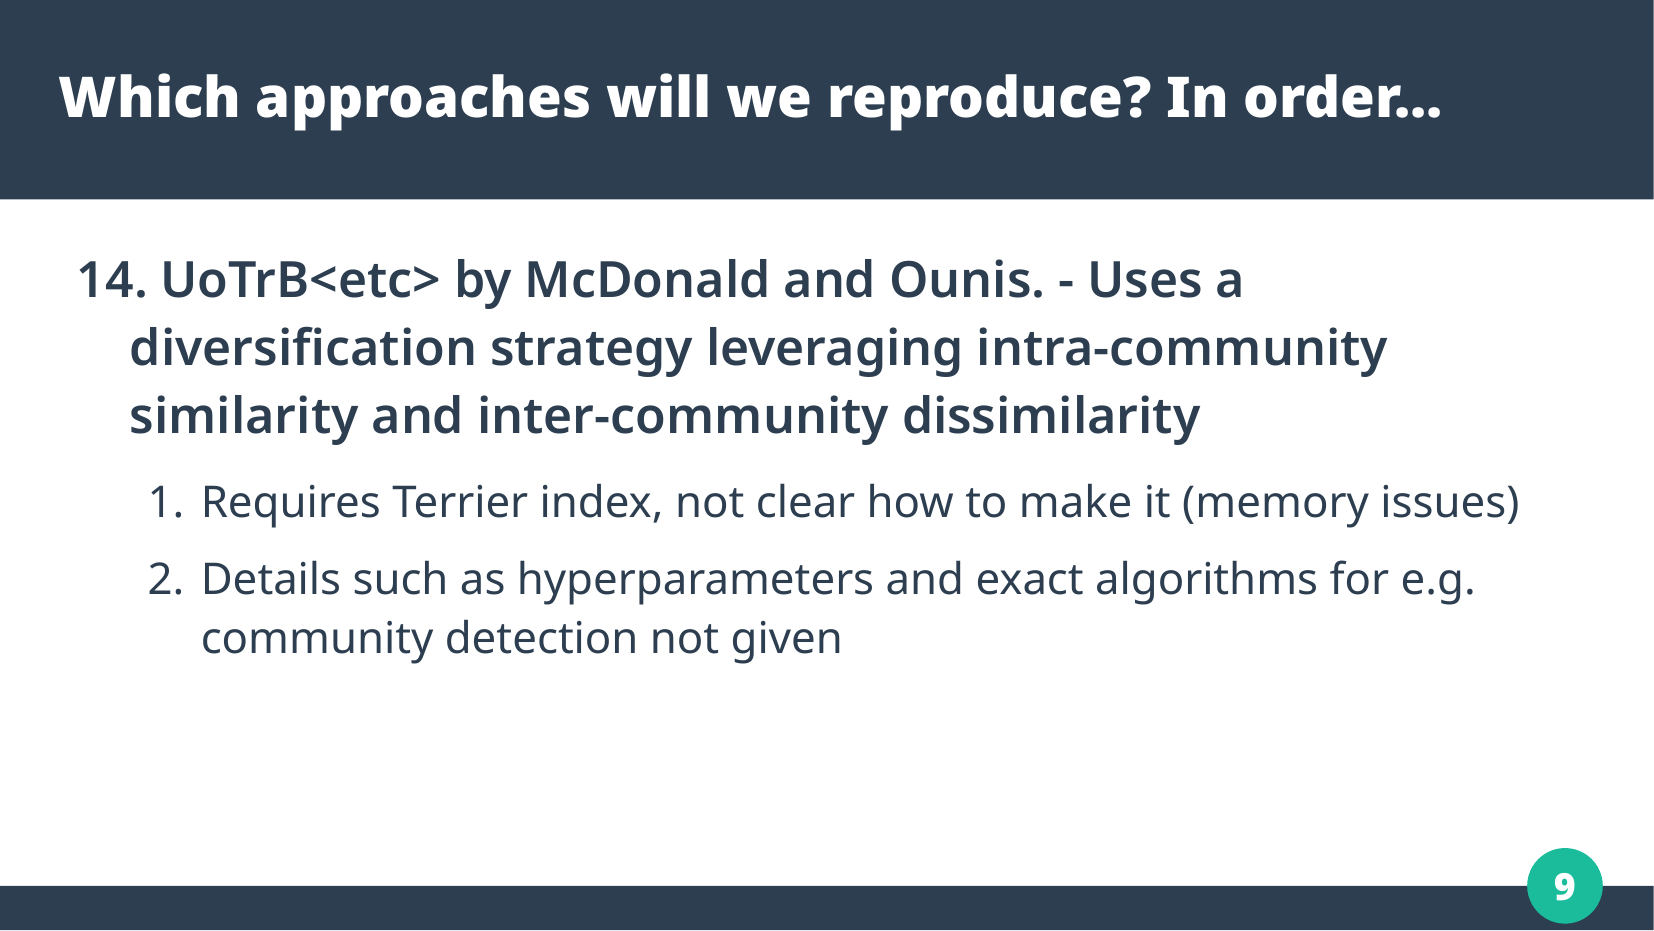

# Which approaches will we reproduce? In order...
 UoTrB<etc> by McDonald and Ounis. - Uses a diversification strategy leveraging intra-community similarity and inter-community dissimilarity
Requires Terrier index, not clear how to make it (memory issues)
Details such as hyperparameters and exact algorithms for e.g. community detection not given